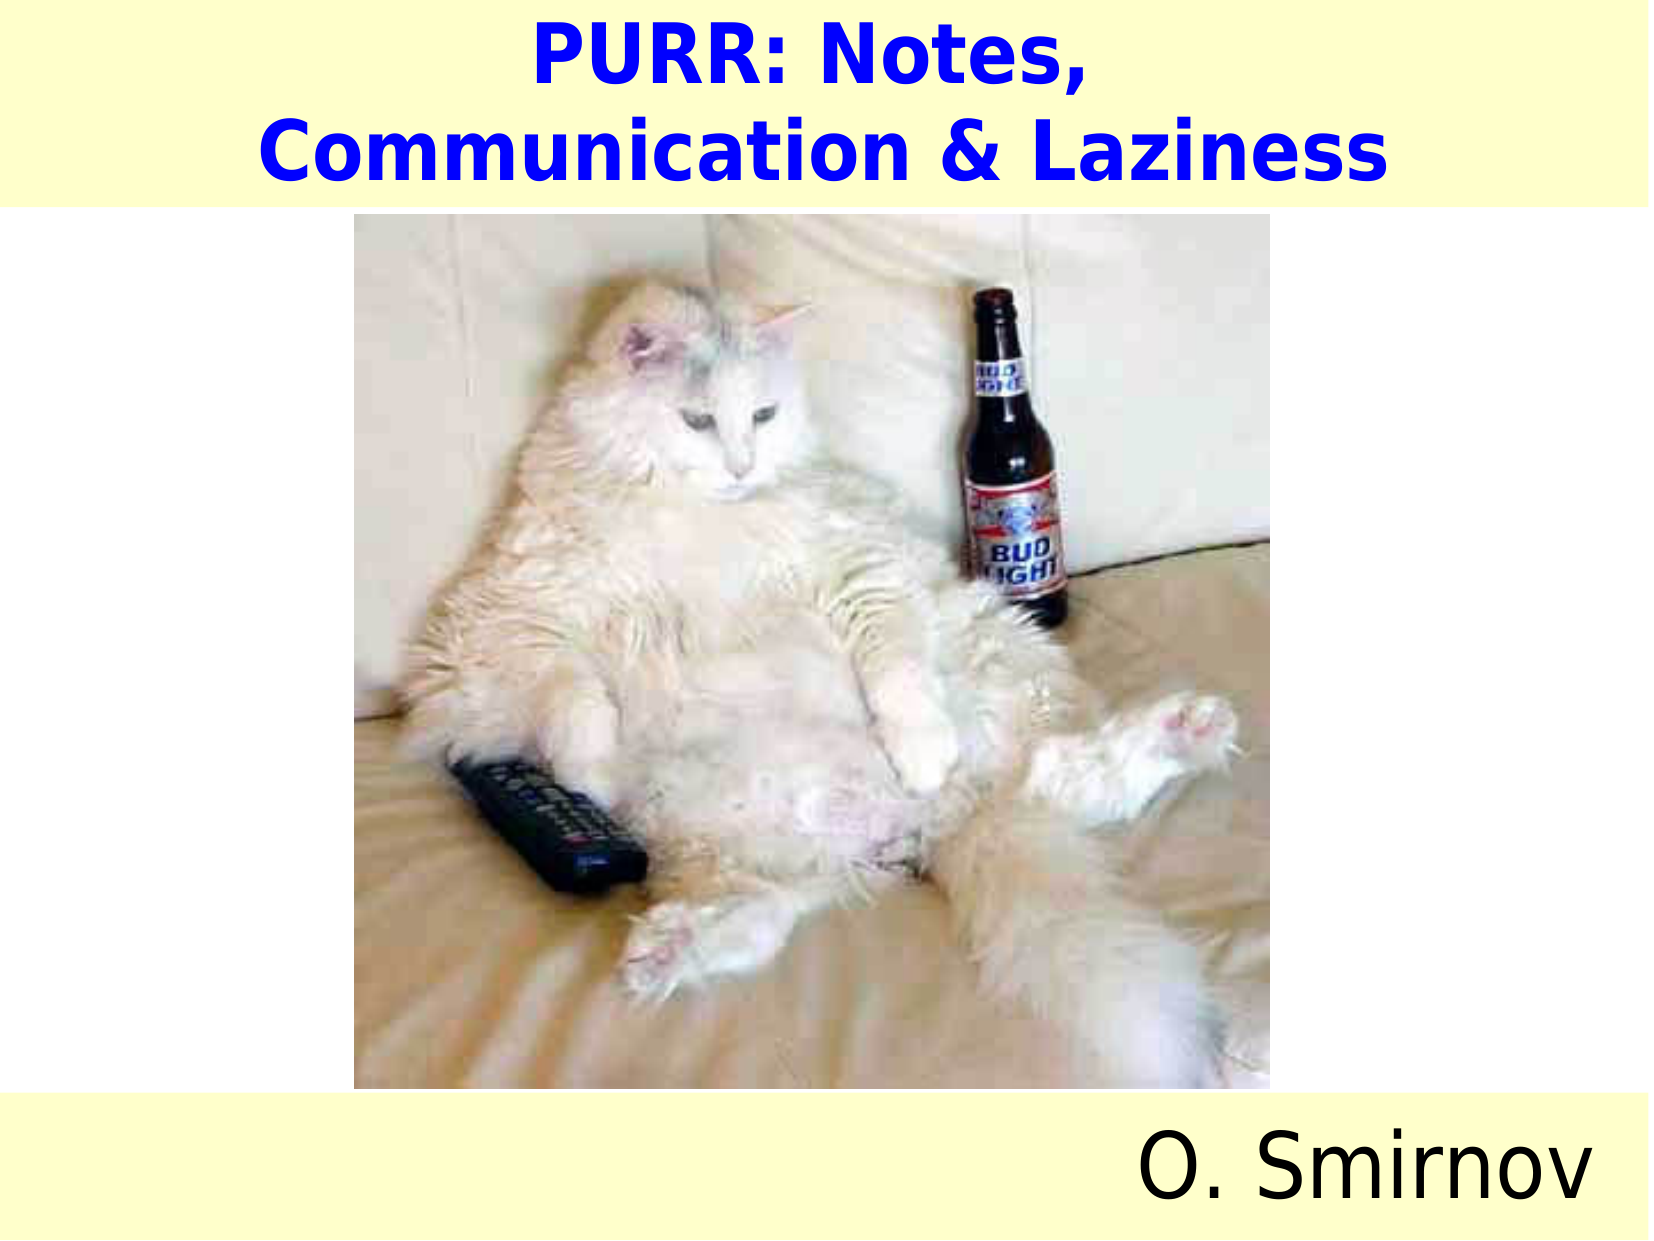

# PURR: Notes, Communication & Laziness
O. Smirnov